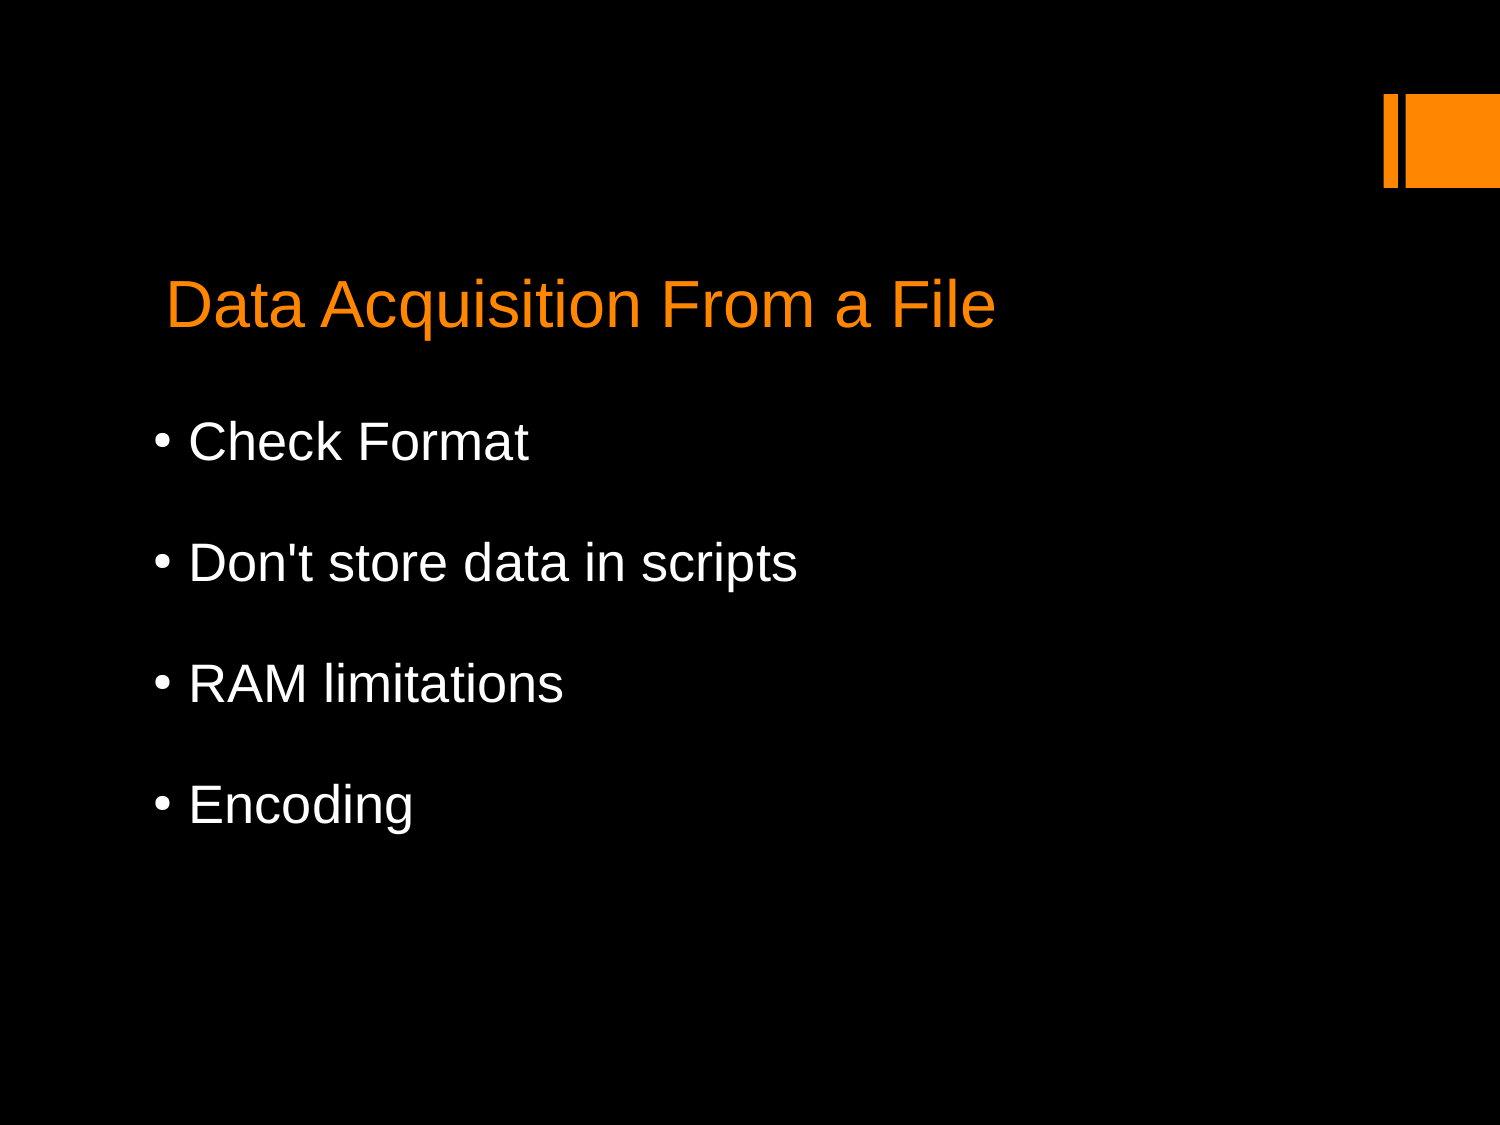

# Data Acquisition From a File
Check Format
Don't store data in scripts
RAM limitations
Encoding